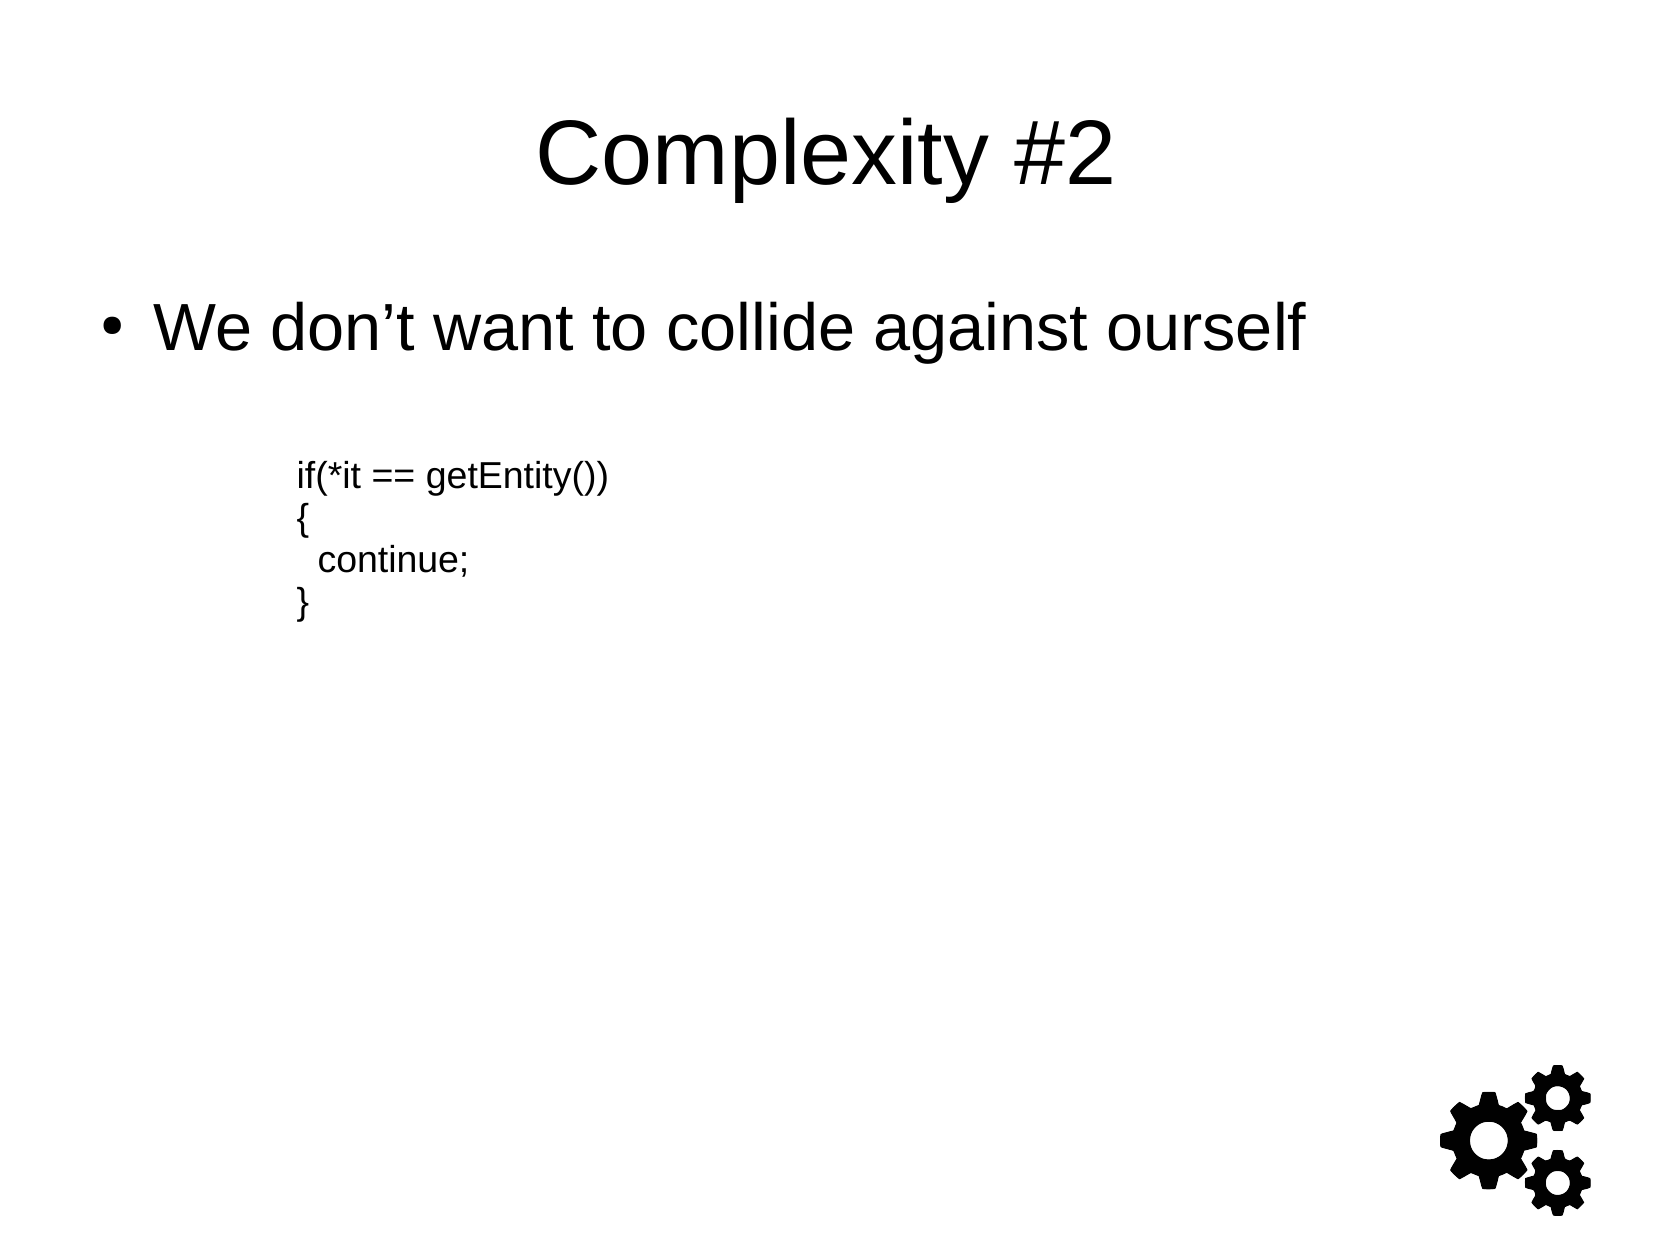

# Complexity #2
We don’t want to collide against ourself
 if(*it == getEntity())
 {
 continue;
 }